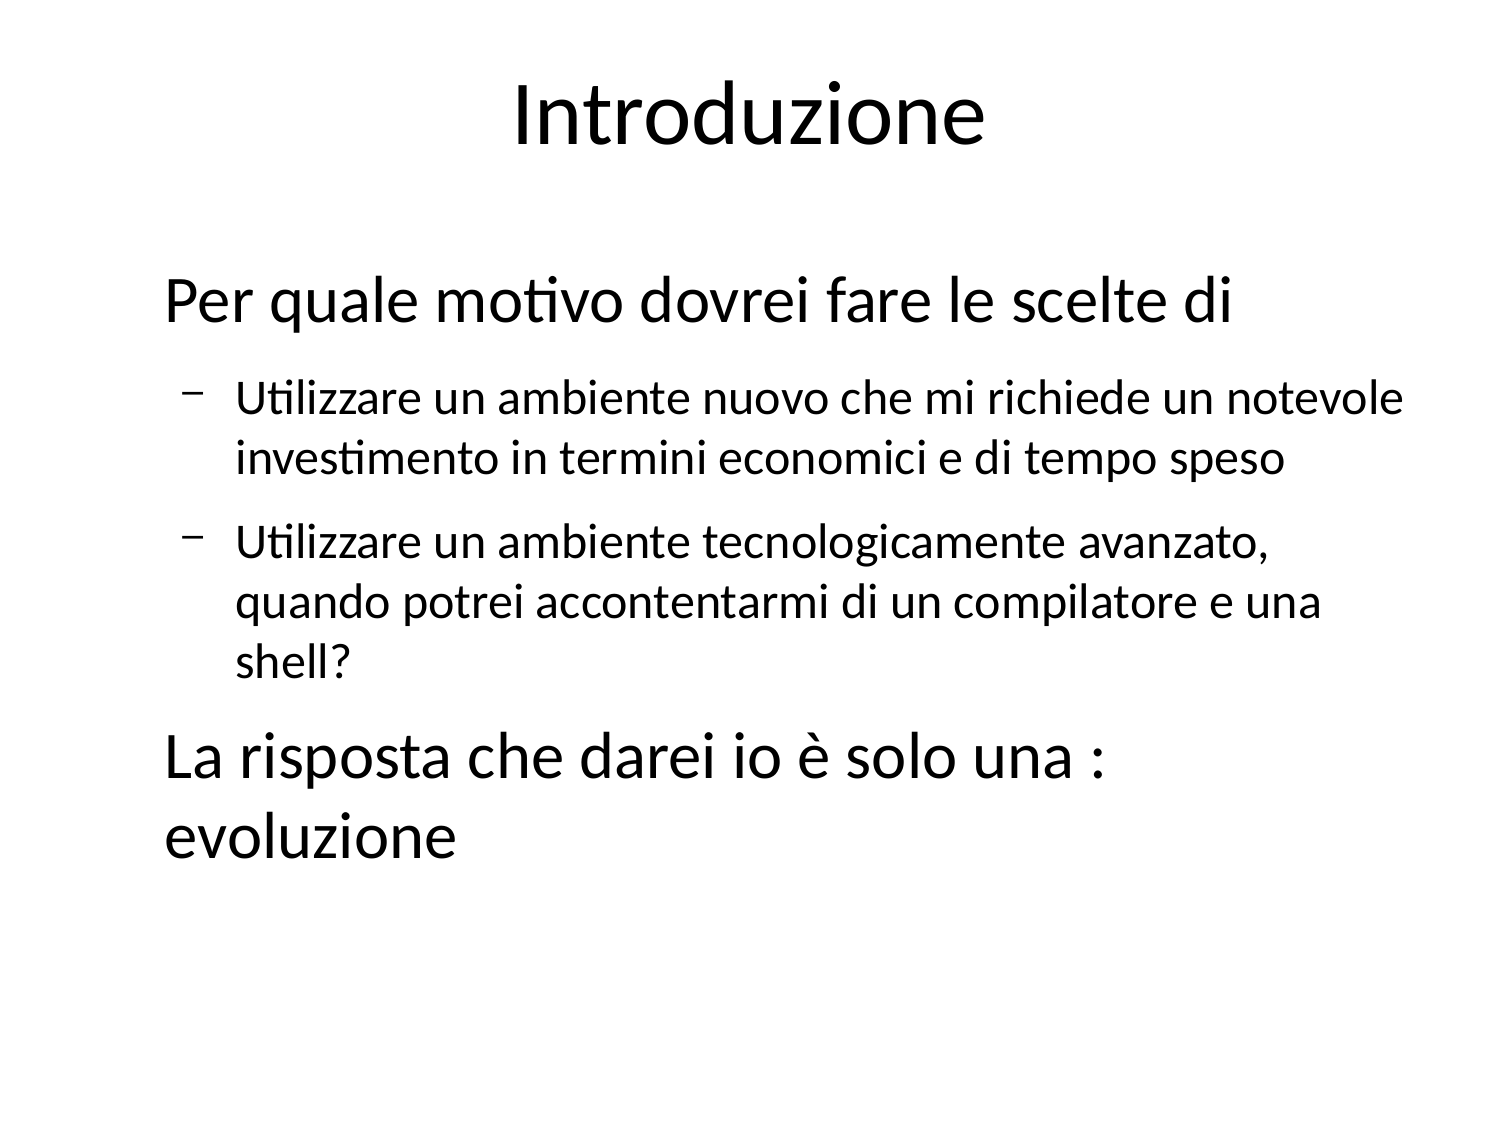

# Introduzione
Per quale motivo dovrei fare le scelte di
Utilizzare un ambiente nuovo che mi richiede un notevole investimento in termini economici e di tempo speso
Utilizzare un ambiente tecnologicamente avanzato, quando potrei accontentarmi di un compilatore e una shell?
La risposta che darei io è solo una : evoluzione